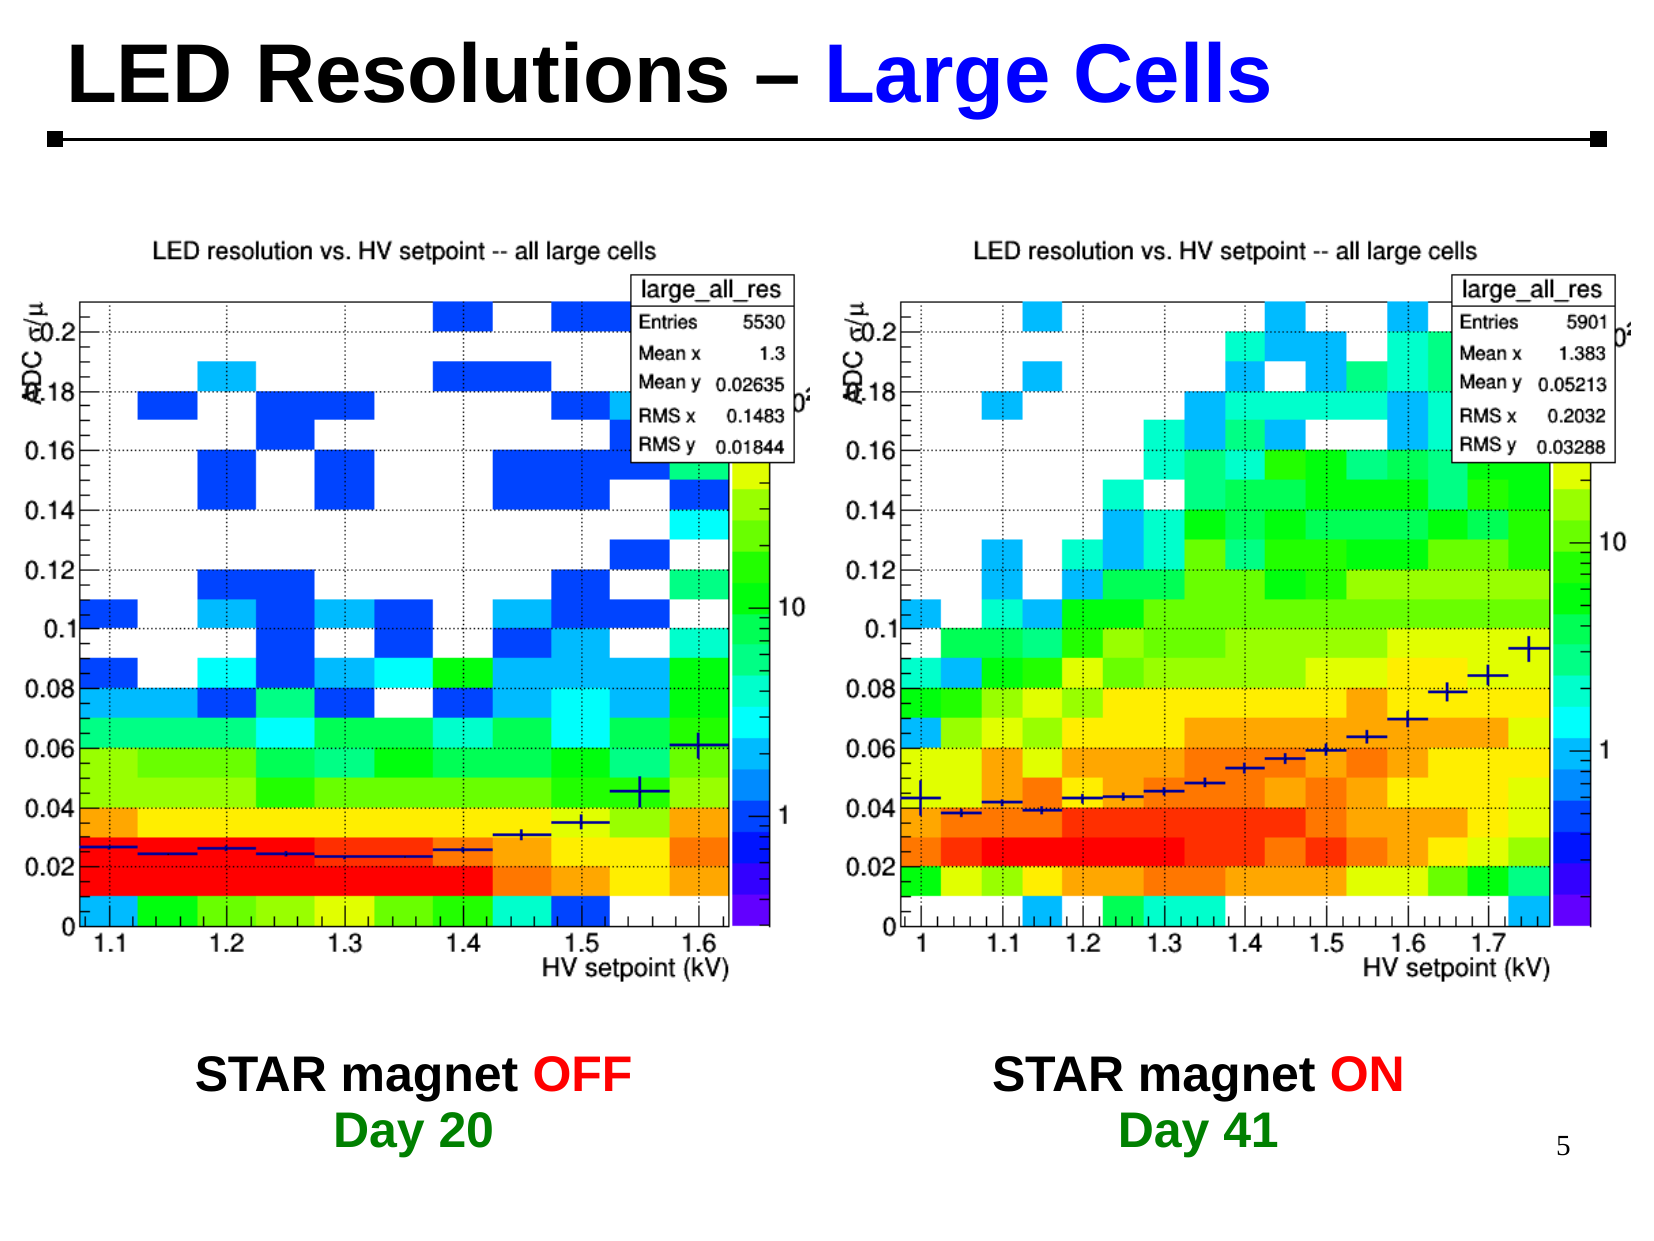

LED Resolutions – Large Cells
STAR magnet OFF
Day 20
STAR magnet ON
Day 41
5